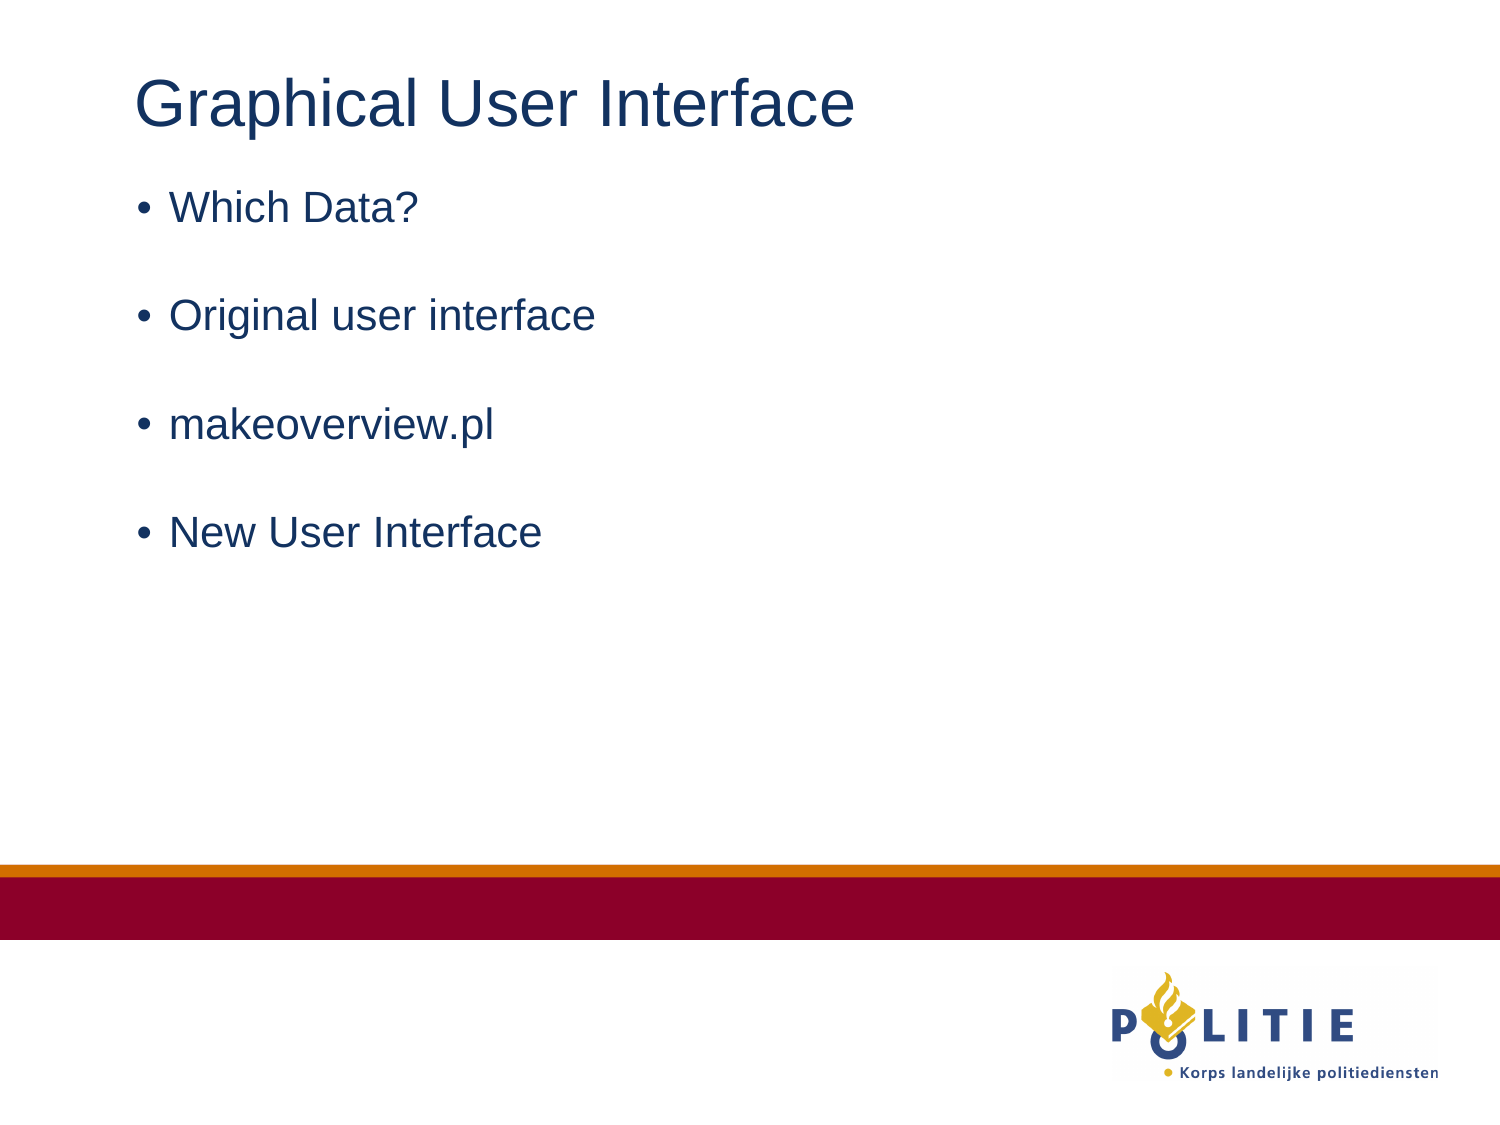

# Graphical User Interface
Which Data?
Original user interface
makeoverview.pl
New User Interface